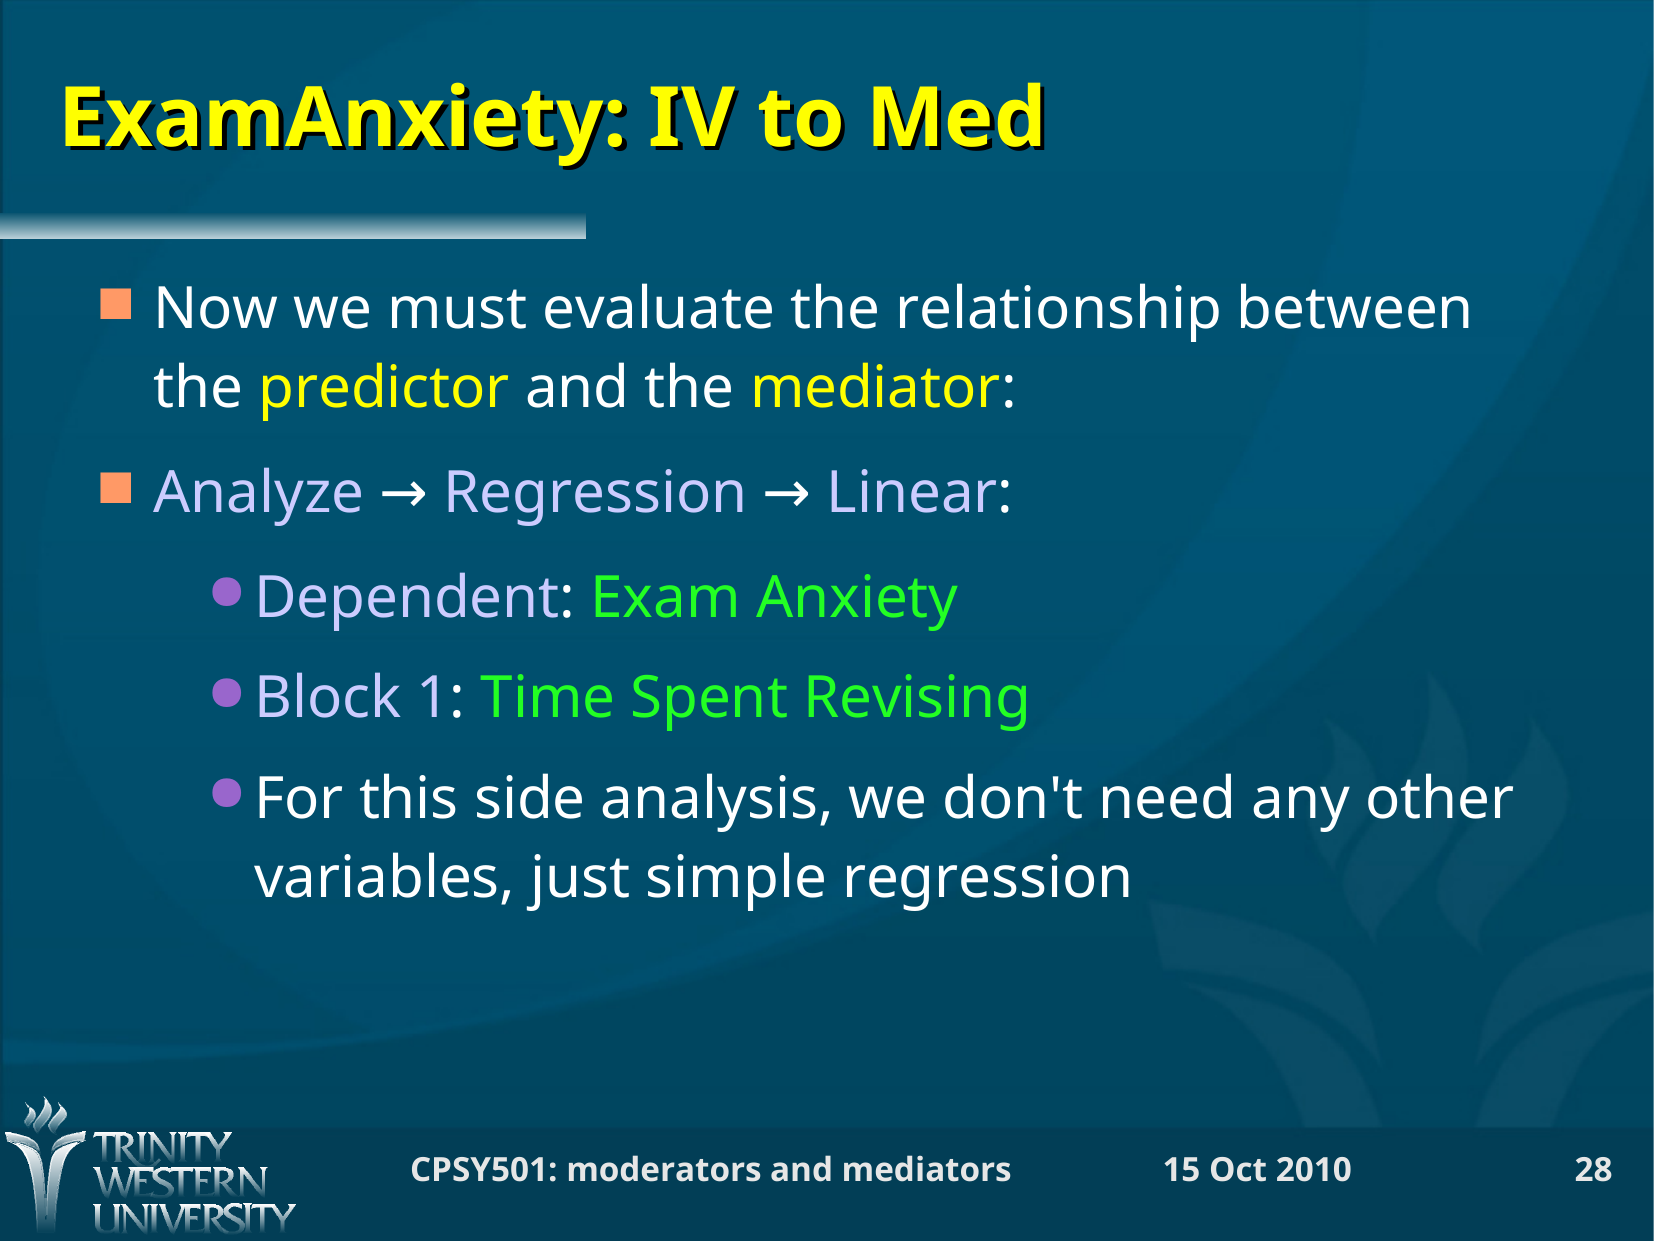

# ExamAnxiety: IV to Med
Now we must evaluate the relationship between the predictor and the mediator:
Analyze → Regression → Linear:
Dependent: Exam Anxiety
Block 1: Time Spent Revising
For this side analysis, we don't need any other variables, just simple regression
CPSY501: moderators and mediators
15 Oct 2010
28